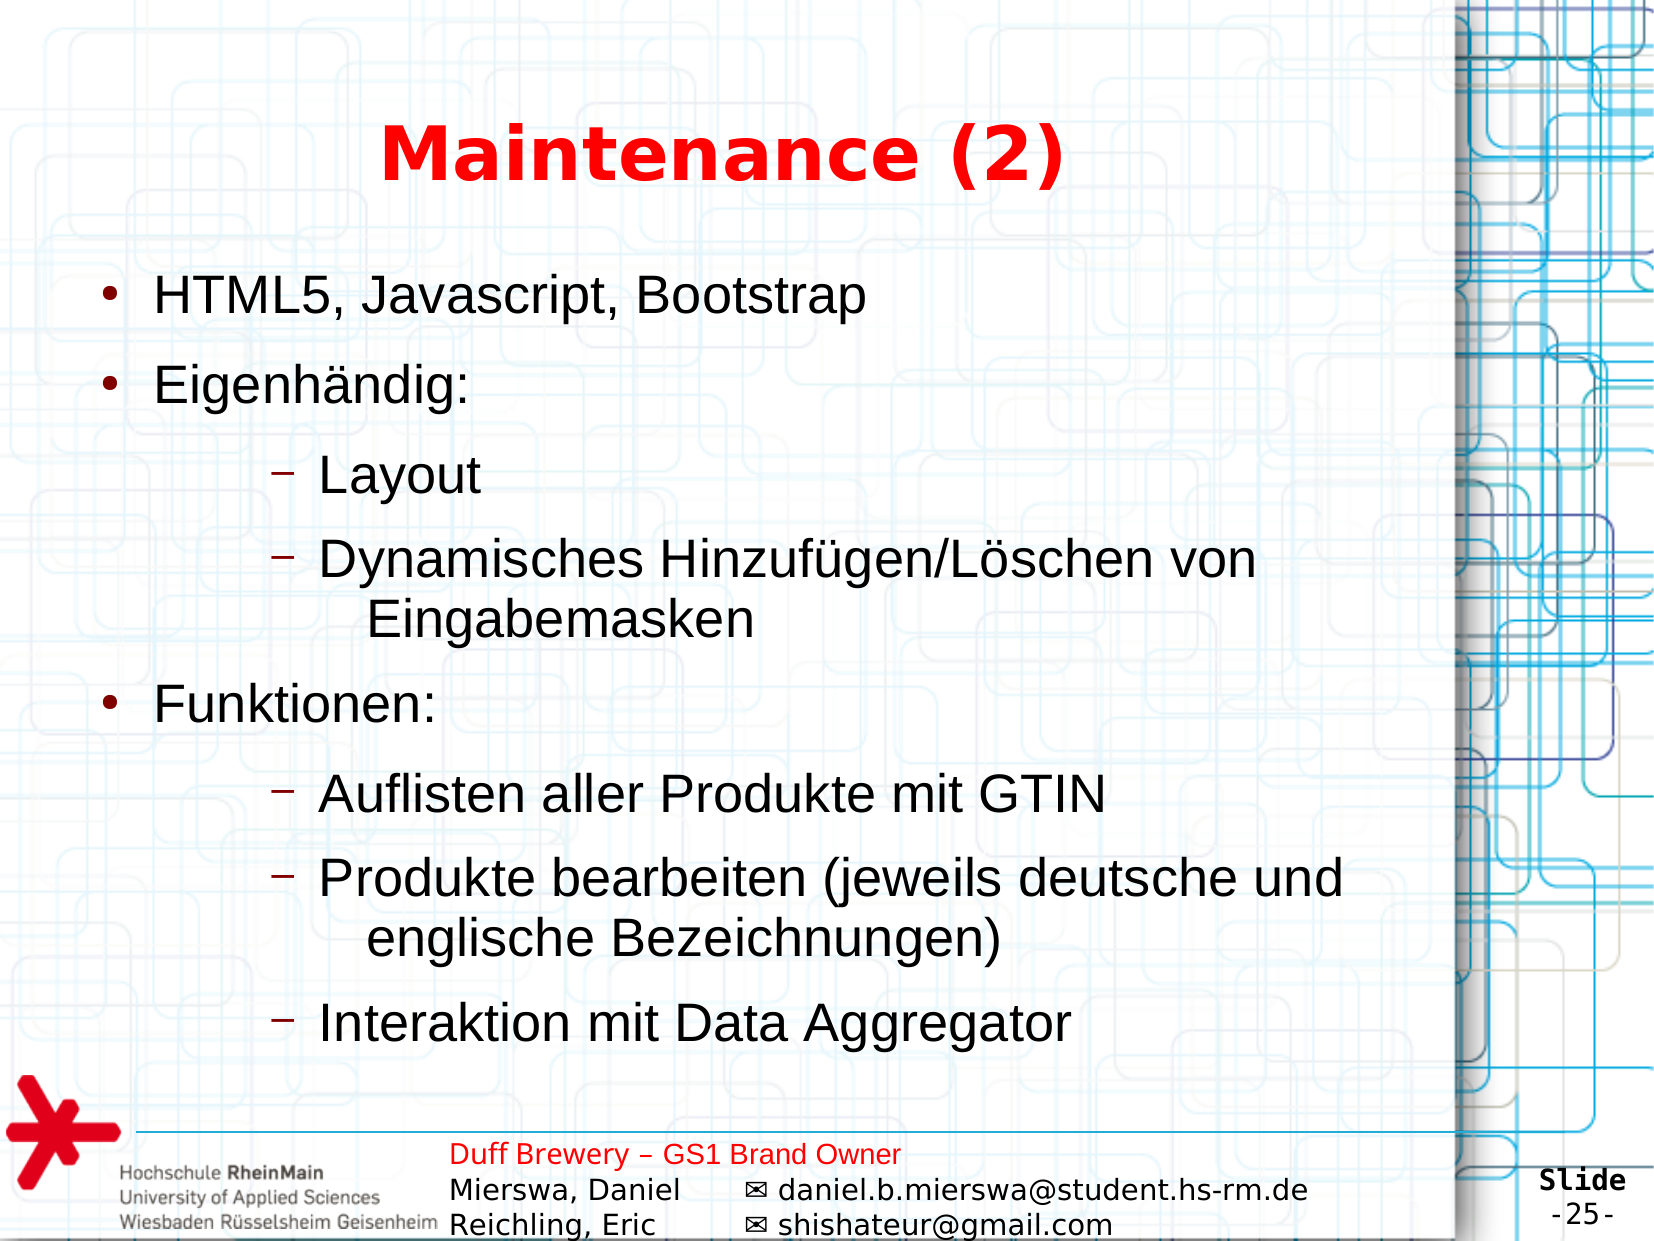

# Maintenance (2)
HTML5, Javascript, Bootstrap
Eigenhändig:
Layout
Dynamisches Hinzufügen/Löschen von Eingabemasken
Funktionen:
Auflisten aller Produkte mit GTIN
Produkte bearbeiten (jeweils deutsche und englische Bezeichnungen)
Interaktion mit Data Aggregator
25